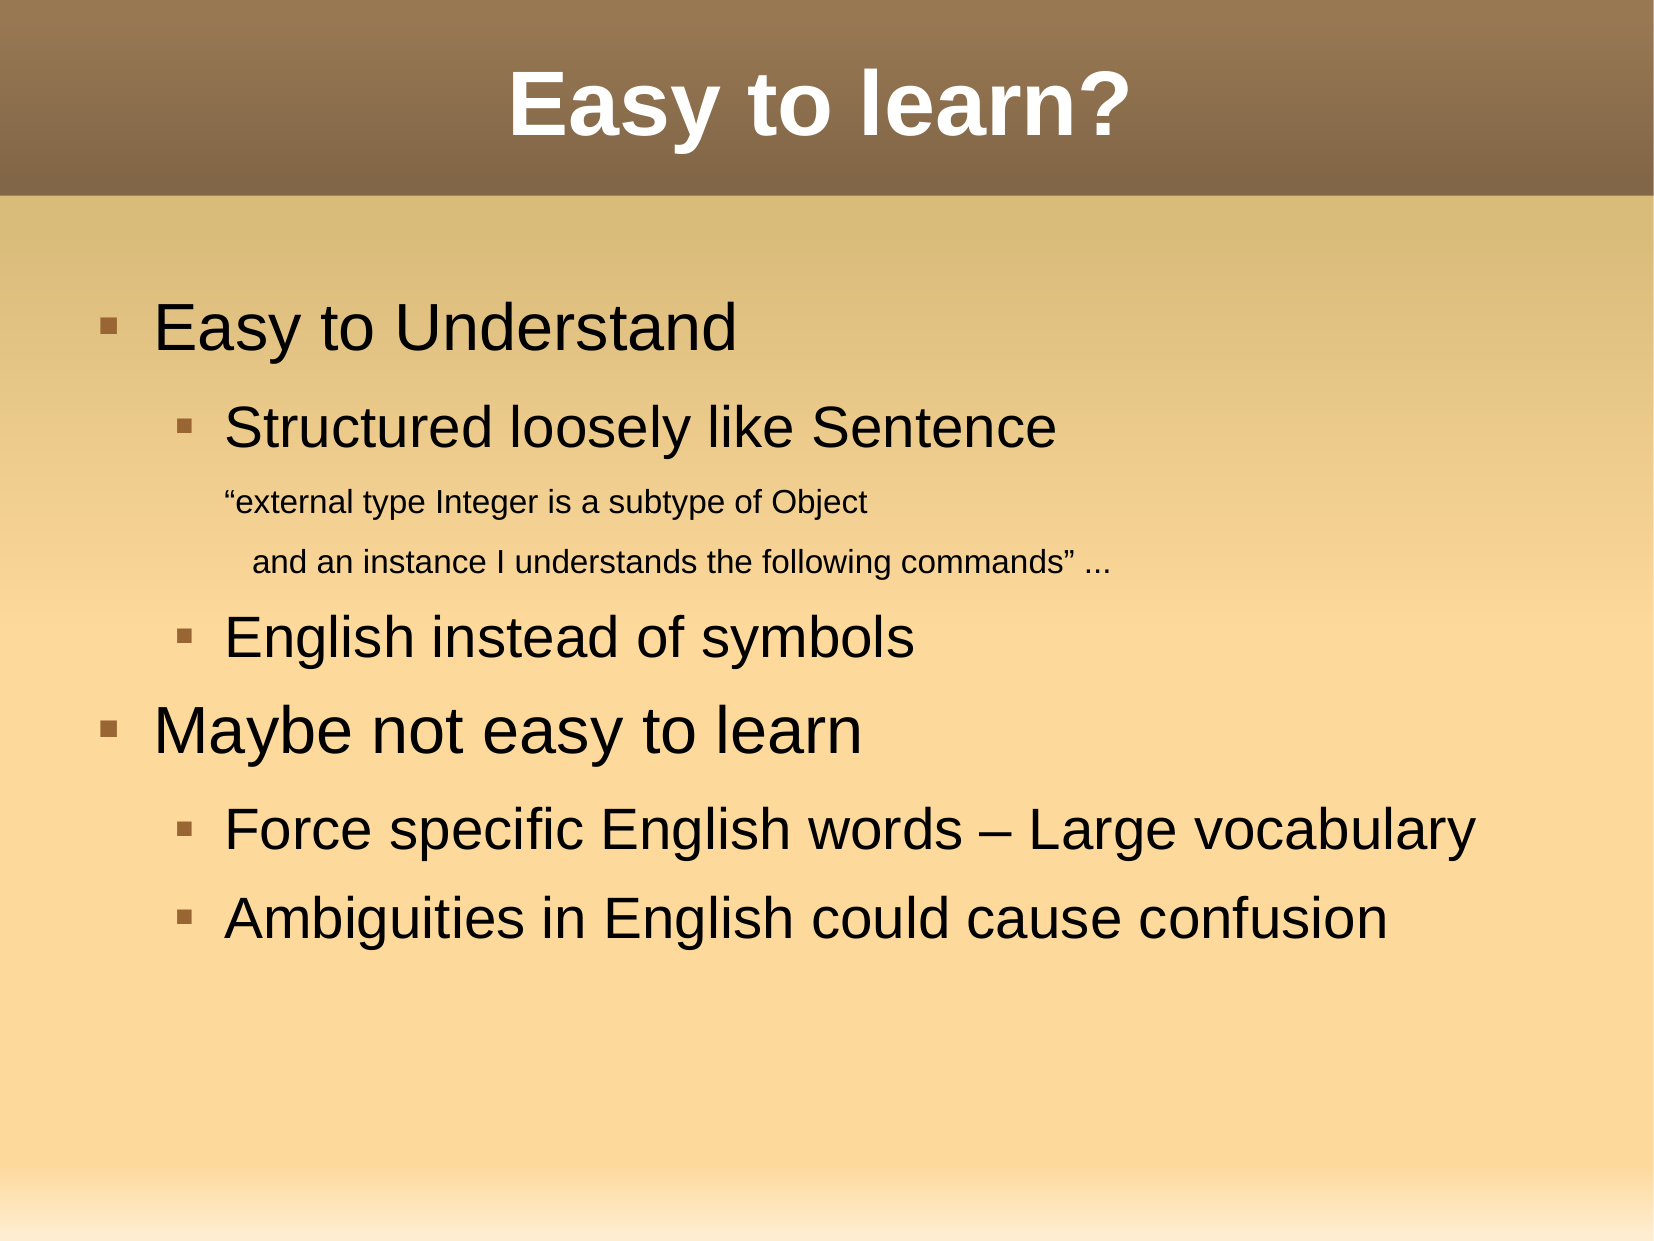

# Easy to learn?
Easy to Understand
Structured loosely like Sentence
“external type Integer is a subtype of Object
 and an instance I understands the following commands” ...
English instead of symbols
Maybe not easy to learn
Force specific English words – Large vocabulary
Ambiguities in English could cause confusion